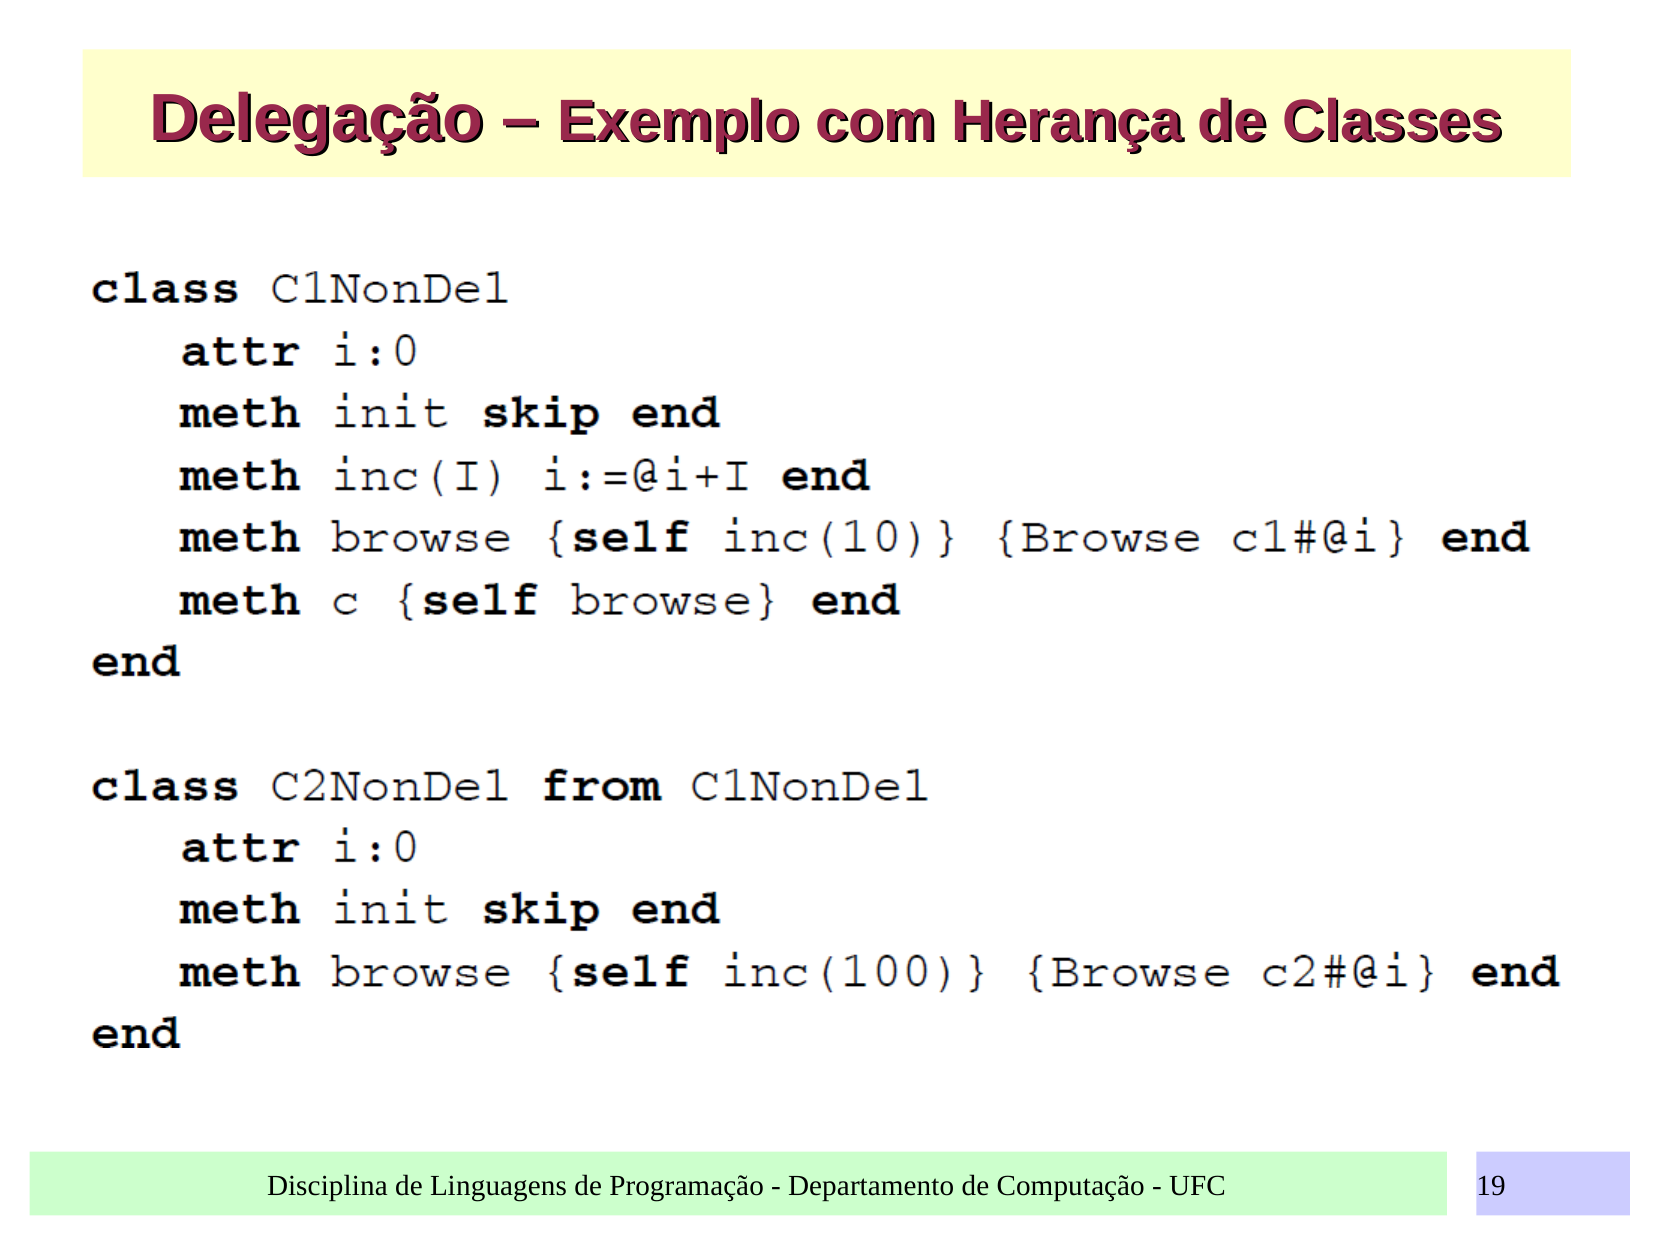

# Delegação – Exemplo com Herança de Classes
Disciplina de Linguagens de Programação - Departamento de Computação - UFC